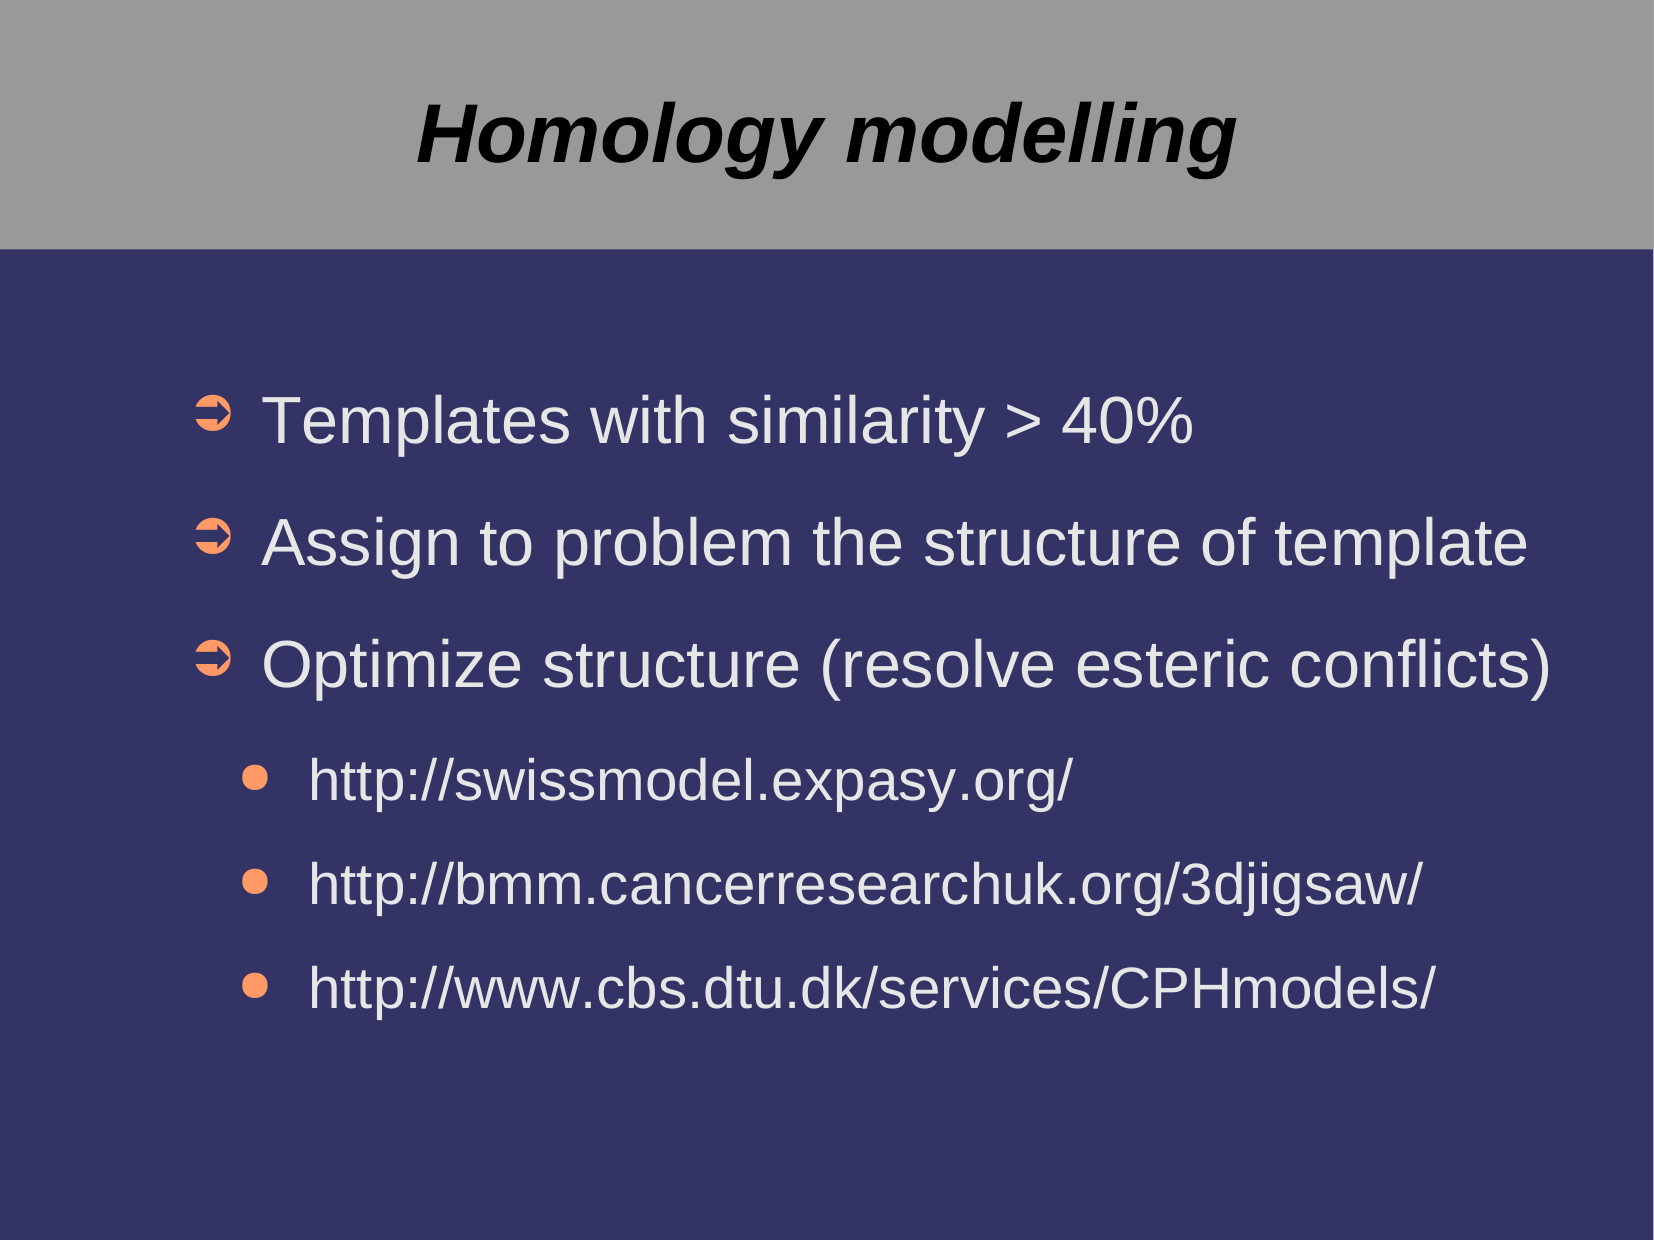

# Homology modelling
Templates with similarity > 40%
Assign to problem the structure of template
Optimize structure (resolve esteric conflicts)
http://swissmodel.expasy.org/
http://bmm.cancerresearchuk.org/3djigsaw/
http://www.cbs.dtu.dk/services/CPHmodels/